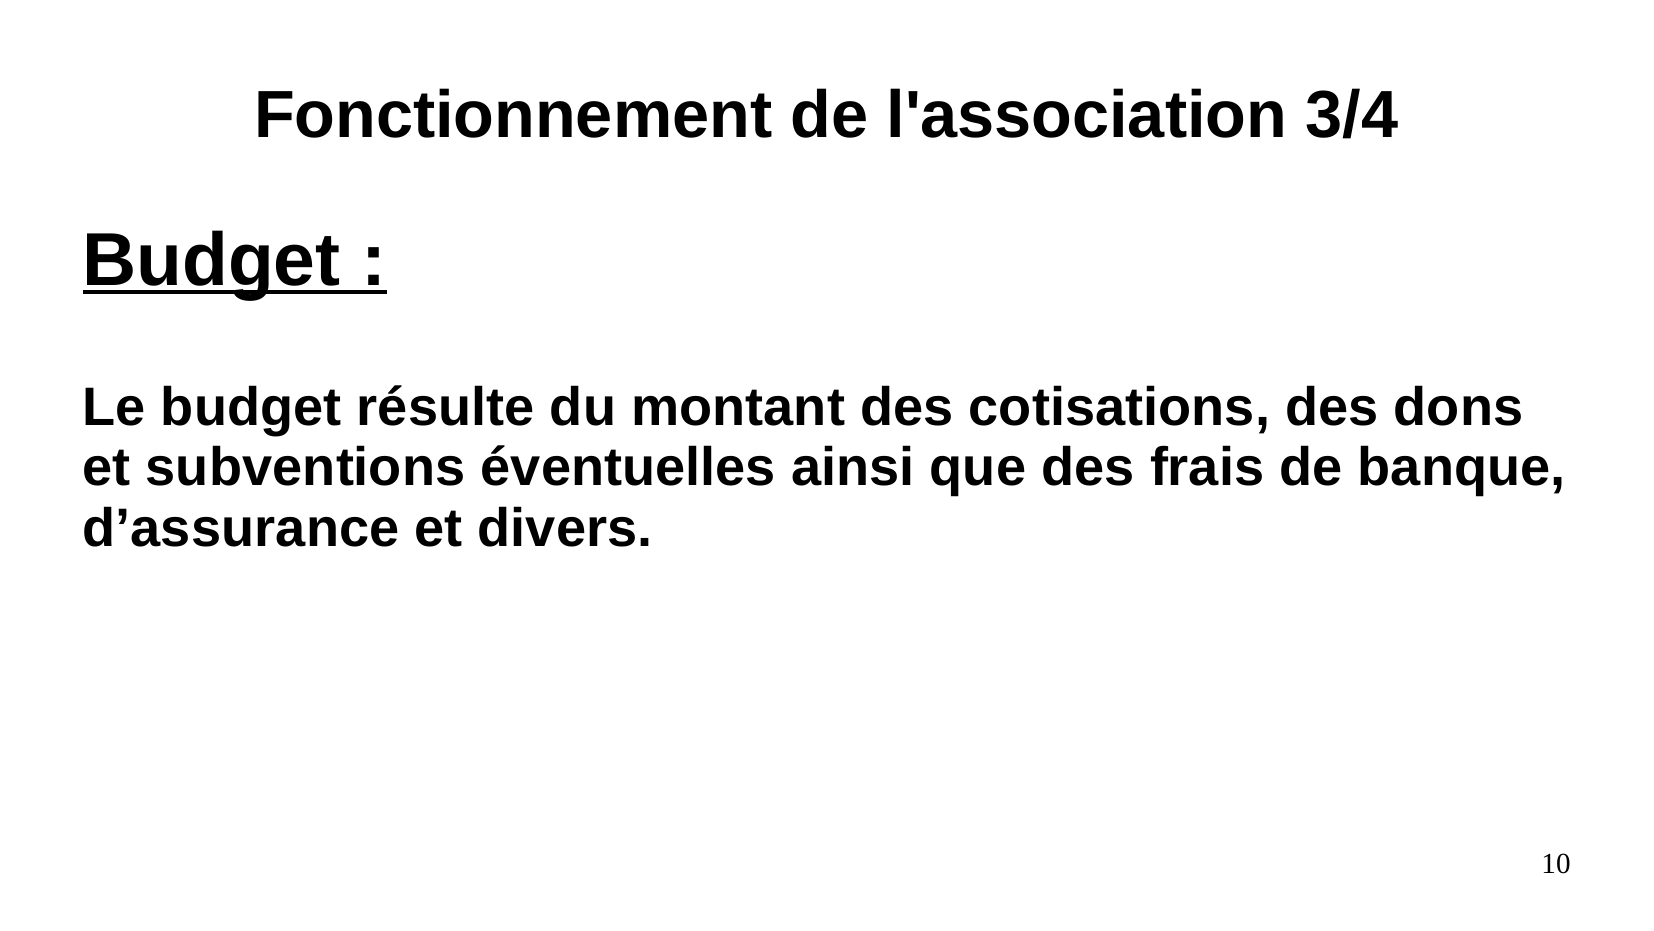

# Fonctionnement de l'association 3/4
Budget :
Le budget résulte du montant des cotisations, des dons et subventions éventuelles ainsi que des frais de banque, d’assurance et divers.
10